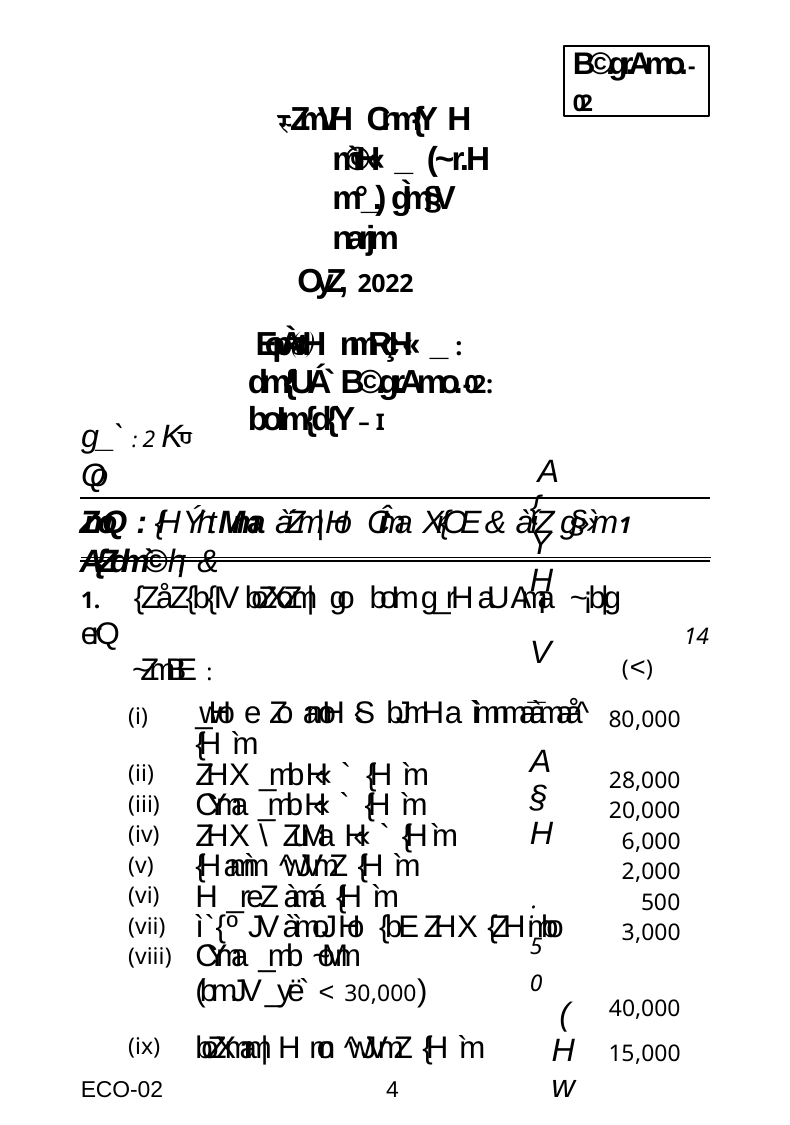

B©.gr.Amo.-02
ZmVH Cnm{Y H m`©H« _ (~r.H m°_.) gÌm§V narjm
OyZ, 2022
EopÀH nmRçH« _ : dm{UÁ` B©.gr.Amo.-02 : boIm{d{Y – I
A{YH V_ A§H : 50
(Hw b H m : 70%)
g_` : 2 K Qo
ZmoQ : {H Ýht Mma àíZm| Ho CÎma Xr{OE & àíZ g§»`m 1 A{Zdm`© h¡ &
1.	{ZåZ{b{IV boZXoZm| go boIm g_rH aU Am¡a ~¡b|g erQ
~ZmBE :
14
| | | (<) |
| --- | --- | --- |
| (i) | \_wHo e Zo amoH ‹S bJmH a ì`mnma àmaå^ {H `m | 80,000 |
| (ii) | ZH X \_mb H« ` {H `m | 28,000 |
| (iii) | CYma \_mb H« ` {H `m | 20,000 |
| (iv) | ZH X \ ZuMa H« ` {H `m | 6,000 |
| (v) | {H am`m ^wJVmZ {H `m | 2,000 |
| (vi) | H \_reZ àmá {H `m | 500 |
| (vii) | ì`{º JV à`moJ Ho {bE ZH X {ZH mbo | 3,000 |
| (viii) | CYma \_mb ~oMm (bmJV \_yë` < 30,000) | |
| | | 40,000 |
| (ix) | boZXmam| H mo ^wJVmZ {H `m | 15,000 |
ECO-02
4